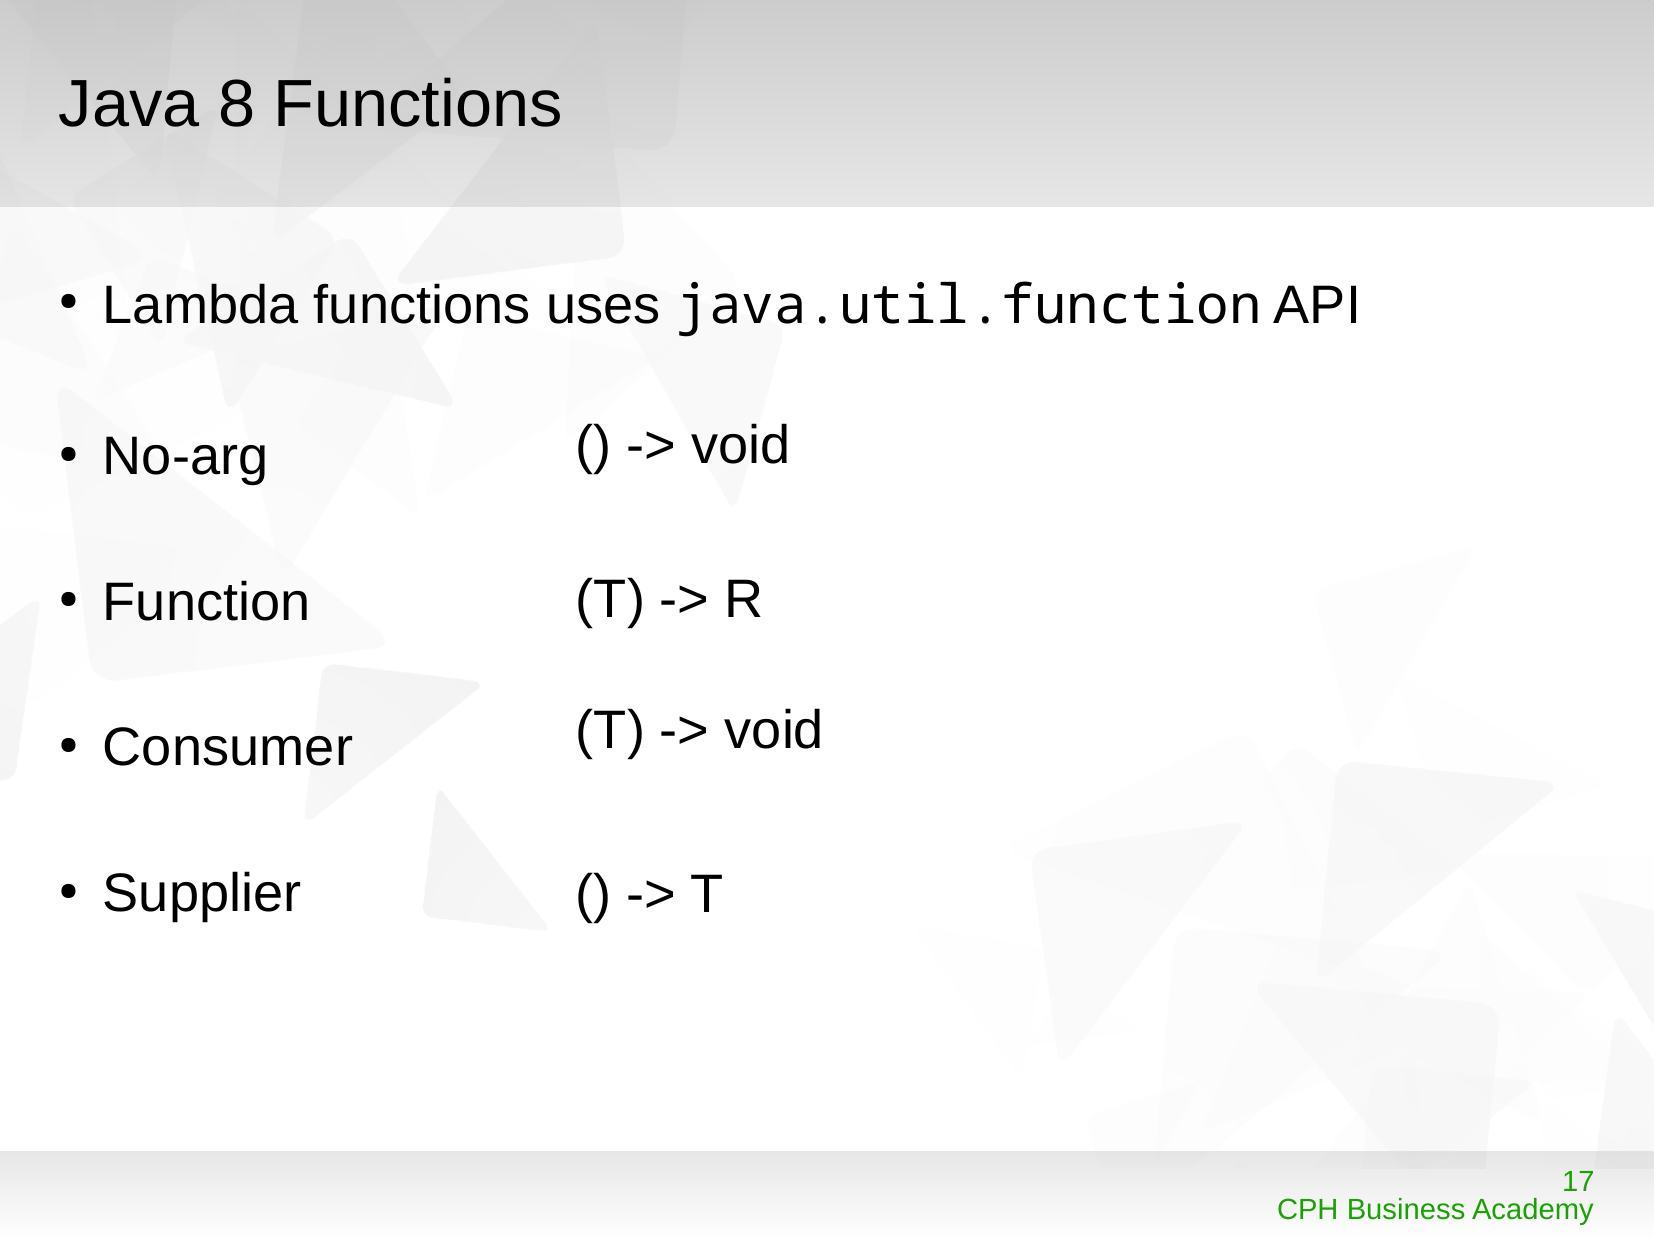

Java 8 Functions
# Lambda functions uses java.util.function API
No-arg
Function
Consumer
Supplier
() -> void
(T) -> R
(T) -> void
() -> T
17
CPH Business Academy